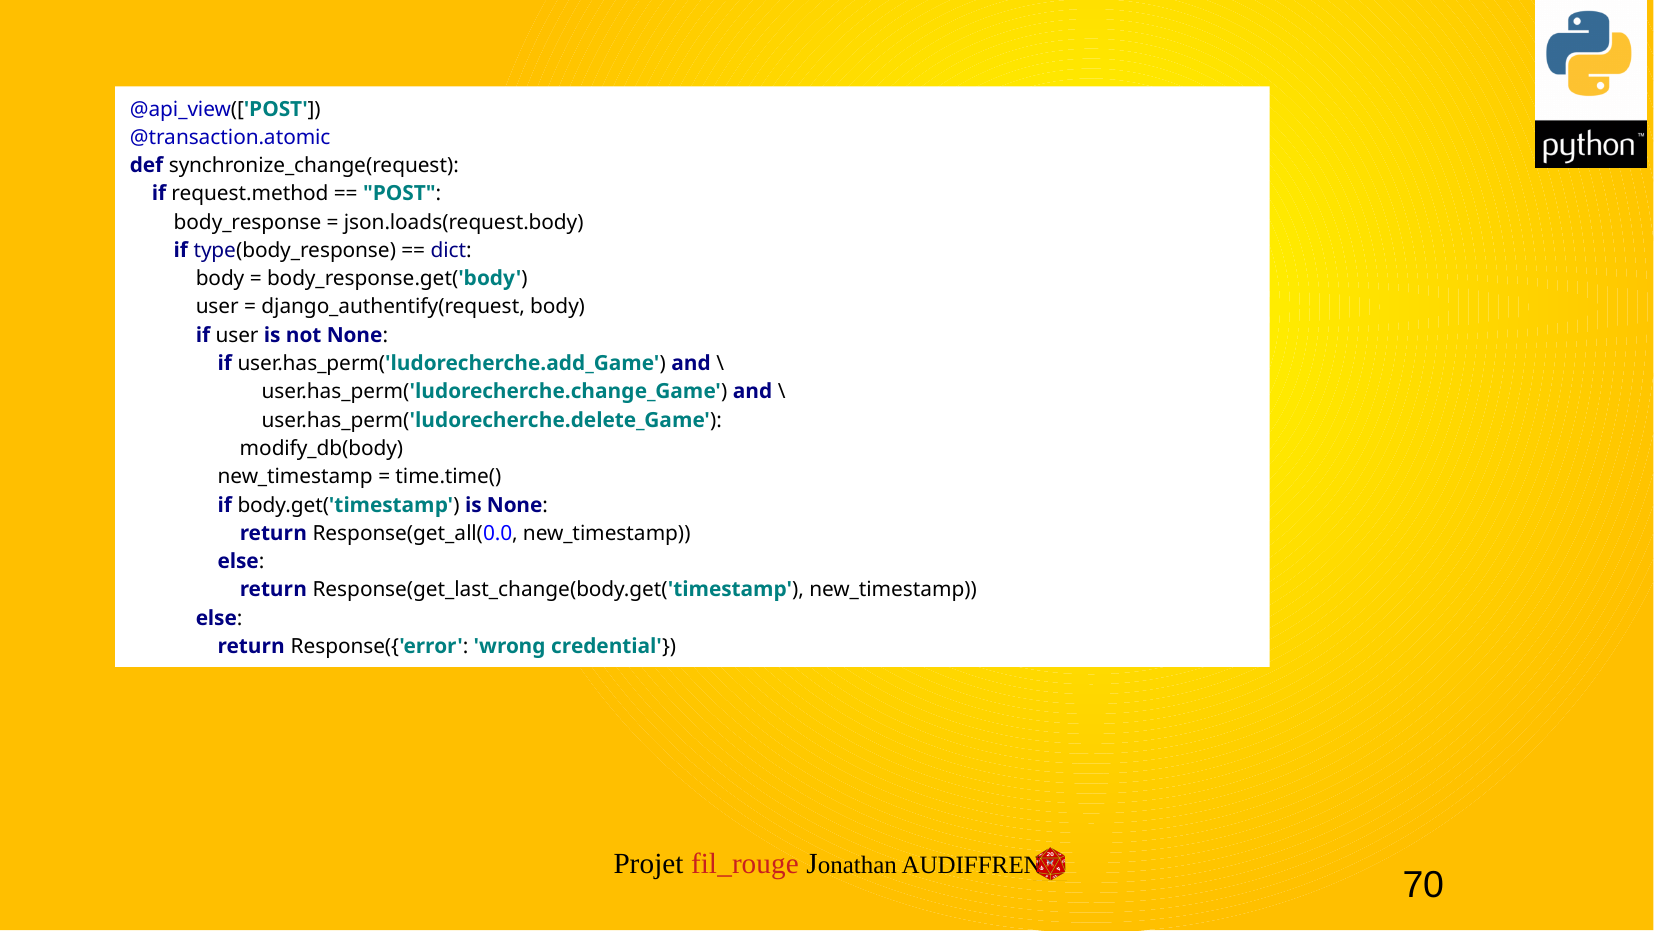

@api_view(['POST'])
@transaction.atomic
def synchronize_change(request):
 if request.method == "POST":
 body_response = json.loads(request.body)
 if type(body_response) == dict:
 body = body_response.get('body')
 user = django_authentify(request, body)
 if user is not None:
 if user.has_perm('ludorecherche.add_Game') and \
 user.has_perm('ludorecherche.change_Game') and \
 user.has_perm('ludorecherche.delete_Game'):
 modify_db(body)
 new_timestamp = time.time()
 if body.get('timestamp') is None:
 return Response(get_all(0.0, new_timestamp))
 else:
 return Response(get_last_change(body.get('timestamp'), new_timestamp))
 else:
 return Response({'error': 'wrong credential'})